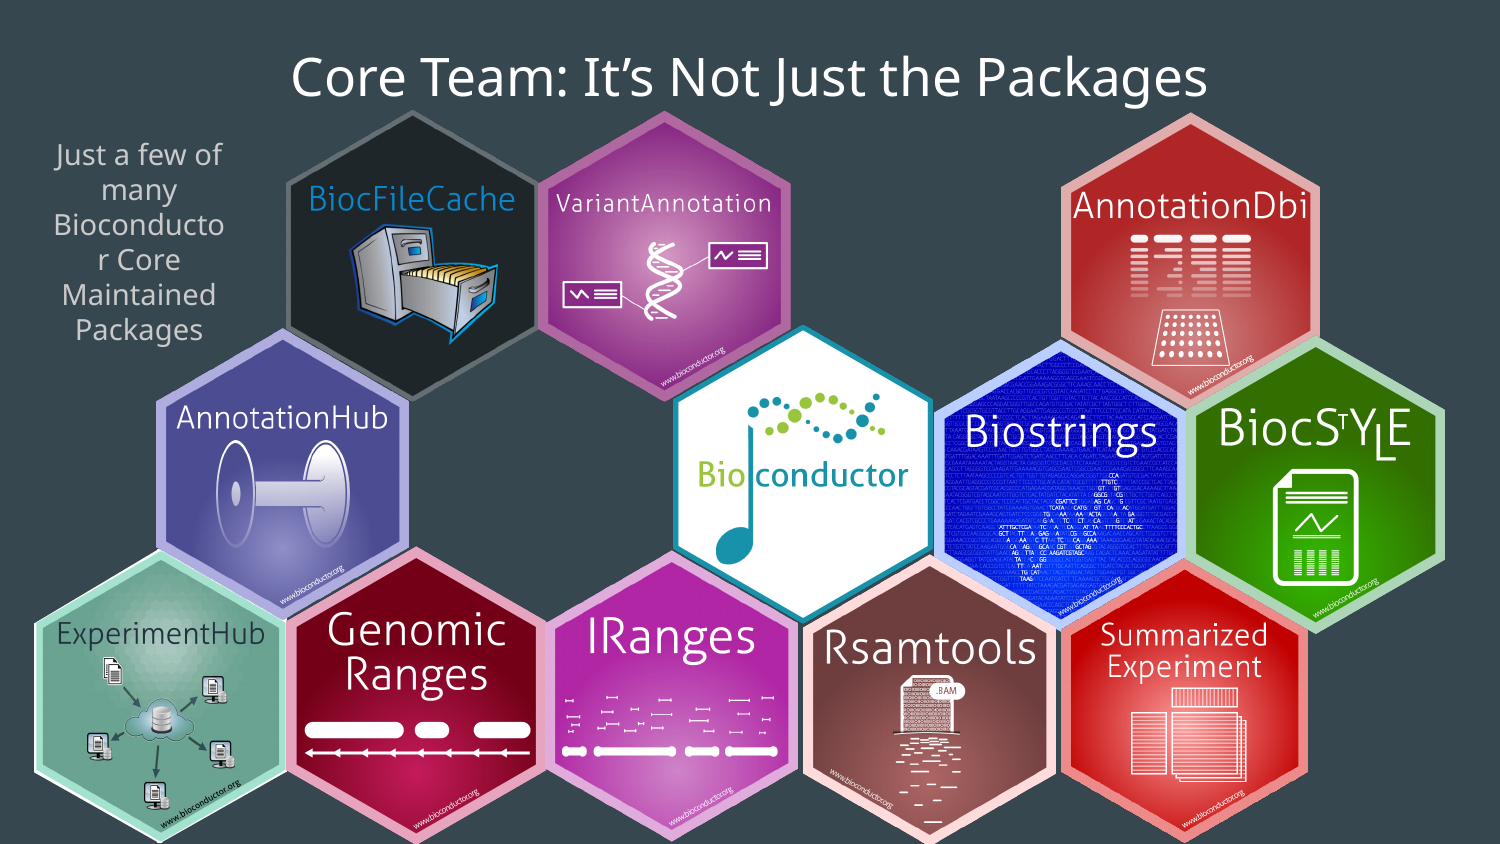

# Core Team: It’s Not Just the Packages
Just a few of many Bioconductor Core Maintained Packages